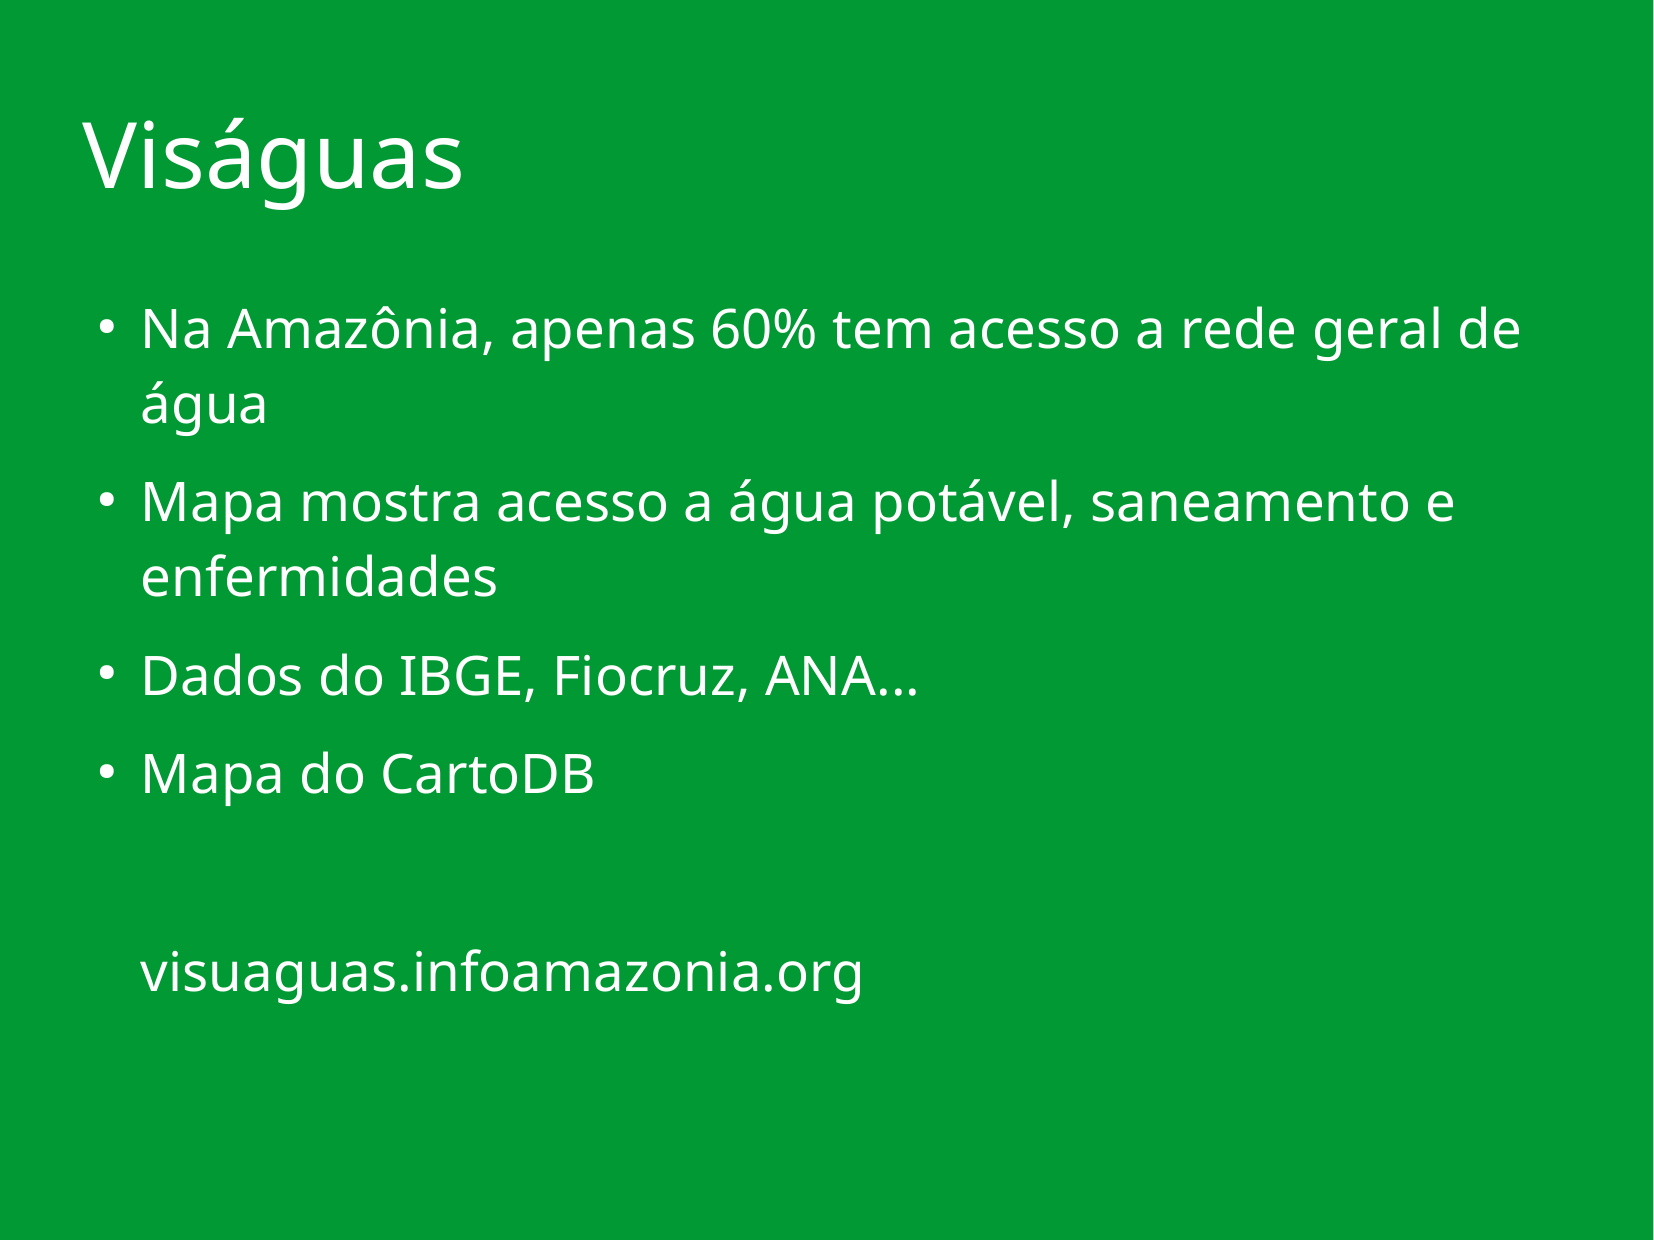

# Viságuas
Na Amazônia, apenas 60% tem acesso a rede geral de água
Mapa mostra acesso a água potável, saneamento e enfermidades
Dados do IBGE, Fiocruz, ANA...
Mapa do CartoDB
visuaguas.infoamazonia.org